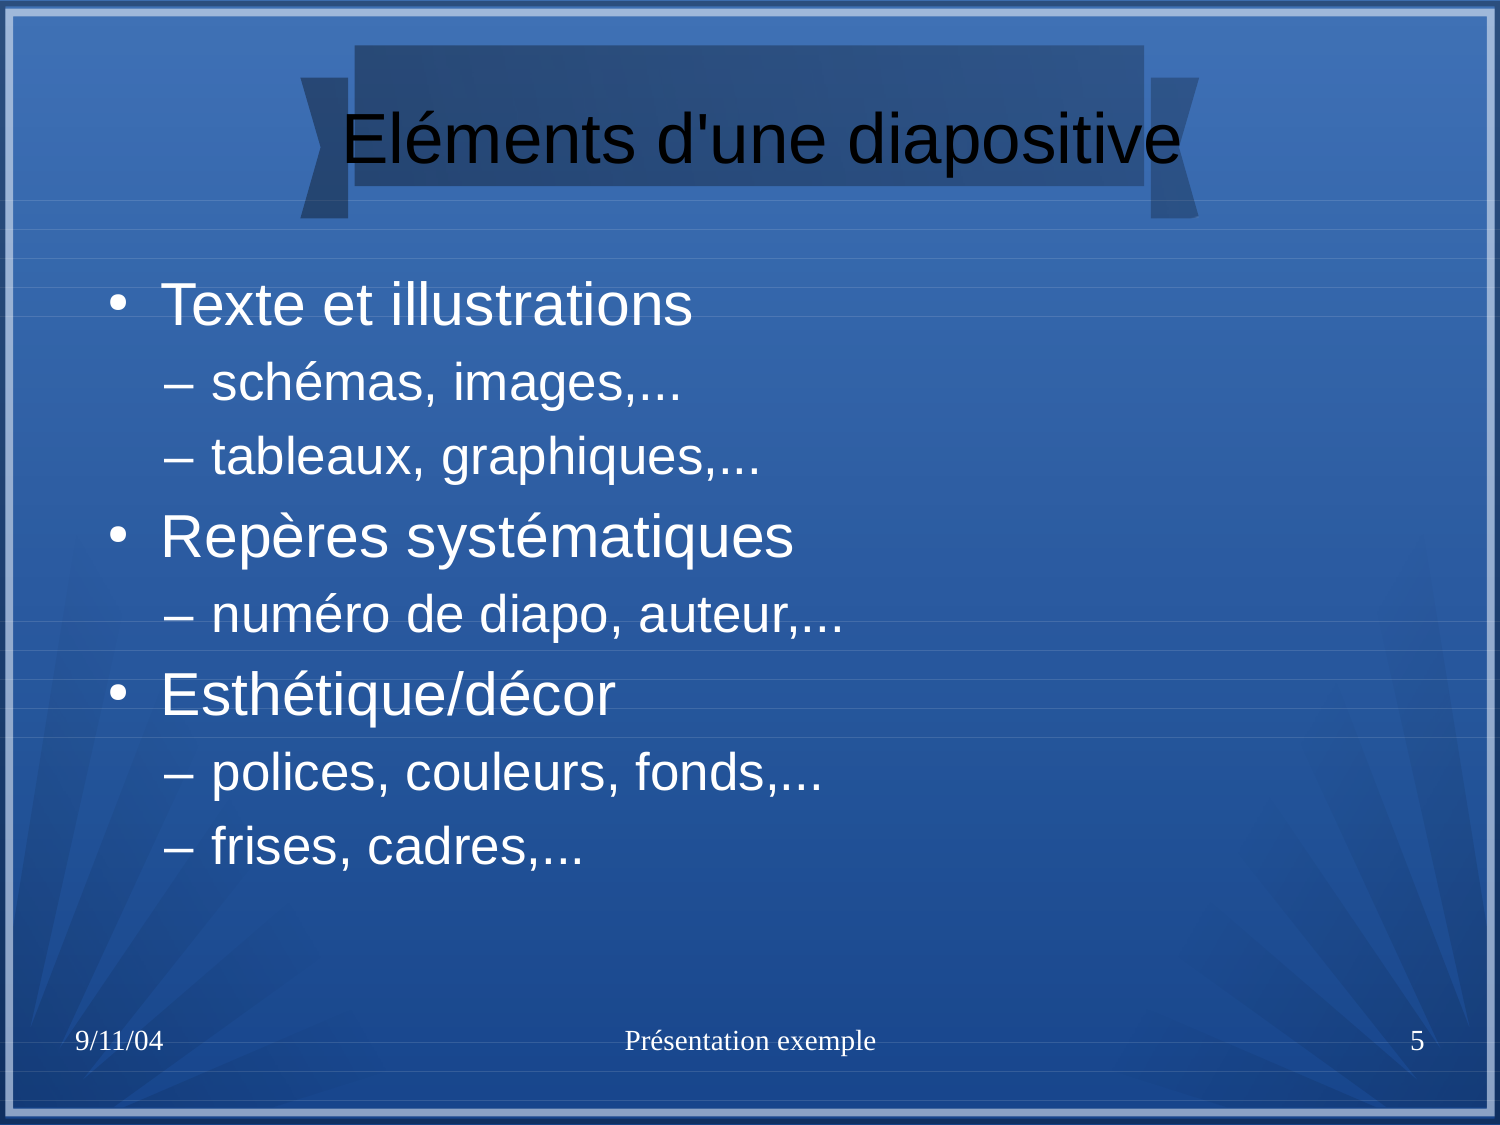

# Eléments d'une diapositive
Texte et illustrations
schémas, images,...
tableaux, graphiques,...
Repères systématiques
numéro de diapo, auteur,...
Esthétique/décor
polices, couleurs, fonds,...
frises, cadres,...
9/11/04
Présentation exemple
5